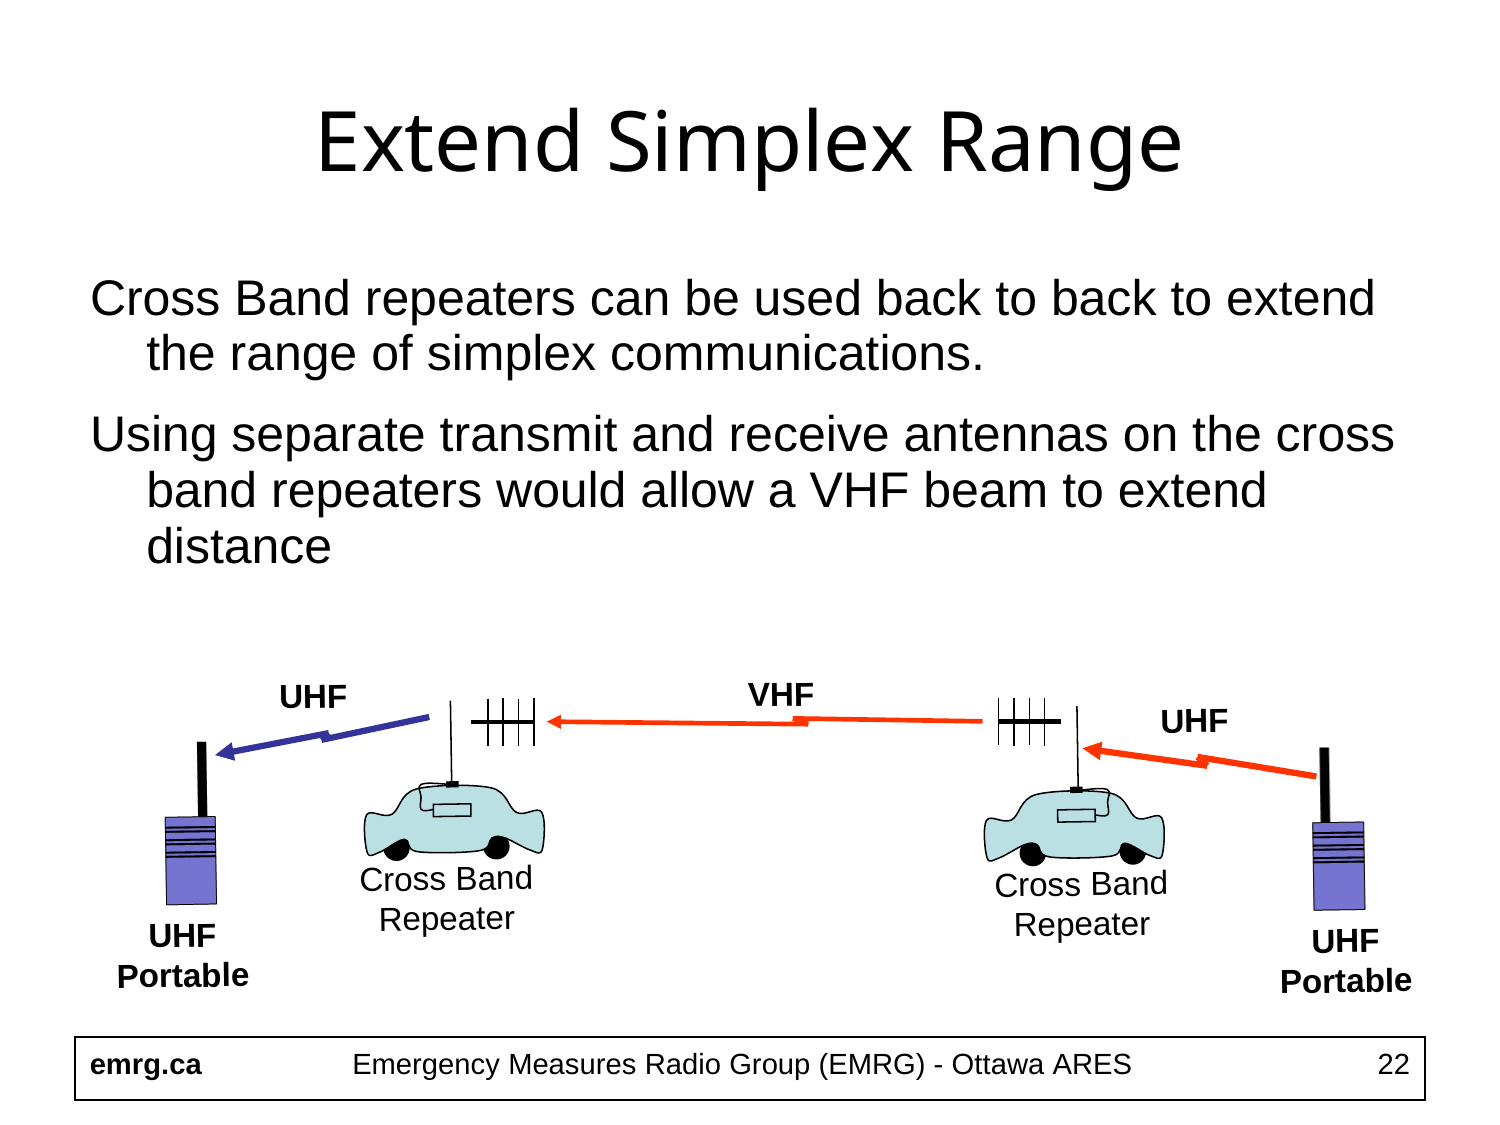

# Extend Simplex Range
Cross Band repeaters can be used back to back to extend the range of simplex communications.
Using separate transmit and receive antennas on the cross band repeaters would allow a VHF beam to extend distance
VHF
UHF
UHF
Cross Band Repeater
Cross Band Repeater
UHF Portable
UHF Portable
Emergency Measures Radio Group (EMRG) - Ottawa ARES